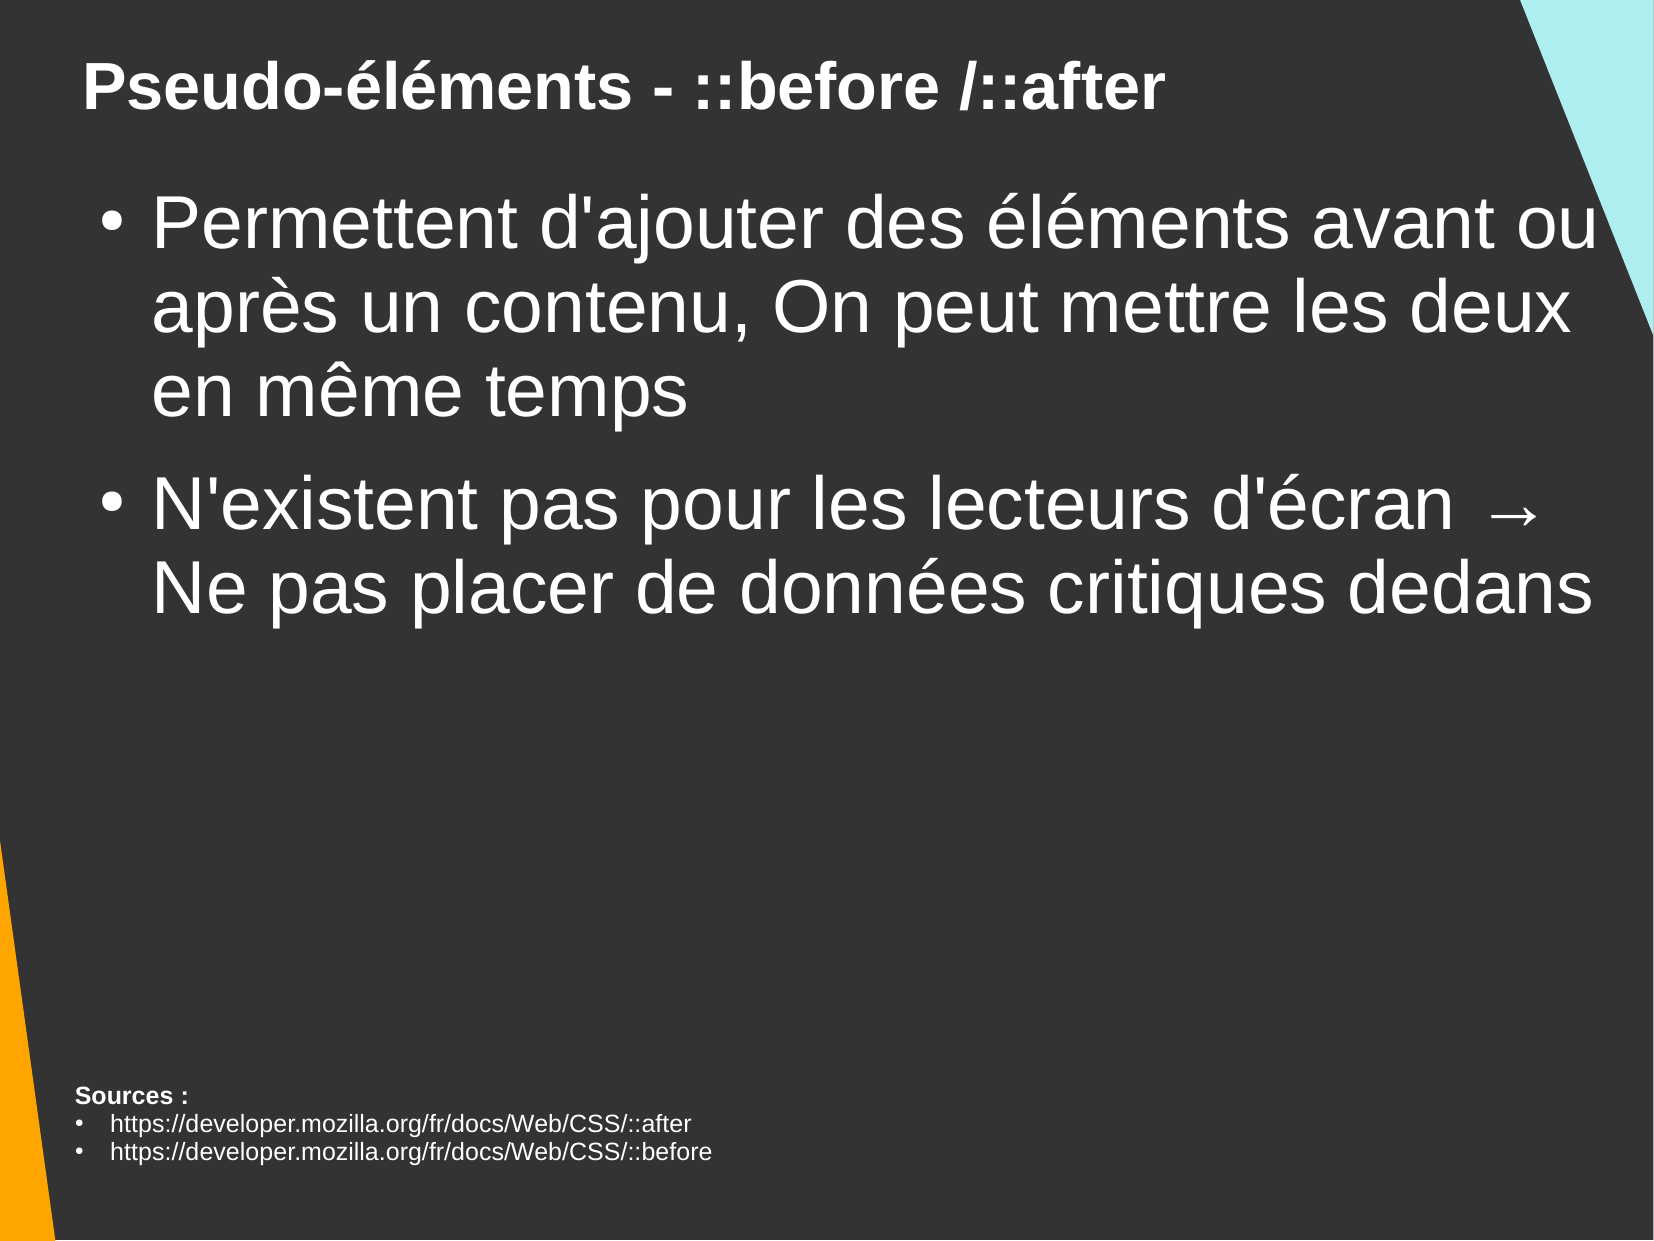

# Pseudo-éléments - ::before /::after
Permettent d'ajouter des éléments avant ou après un contenu, On peut mettre les deux en même temps
N'existent pas pour les lecteurs d'écran → Ne pas placer de données critiques dedans
Sources :
https://developer.mozilla.org/fr/docs/Web/CSS/::after
https://developer.mozilla.org/fr/docs/Web/CSS/::before